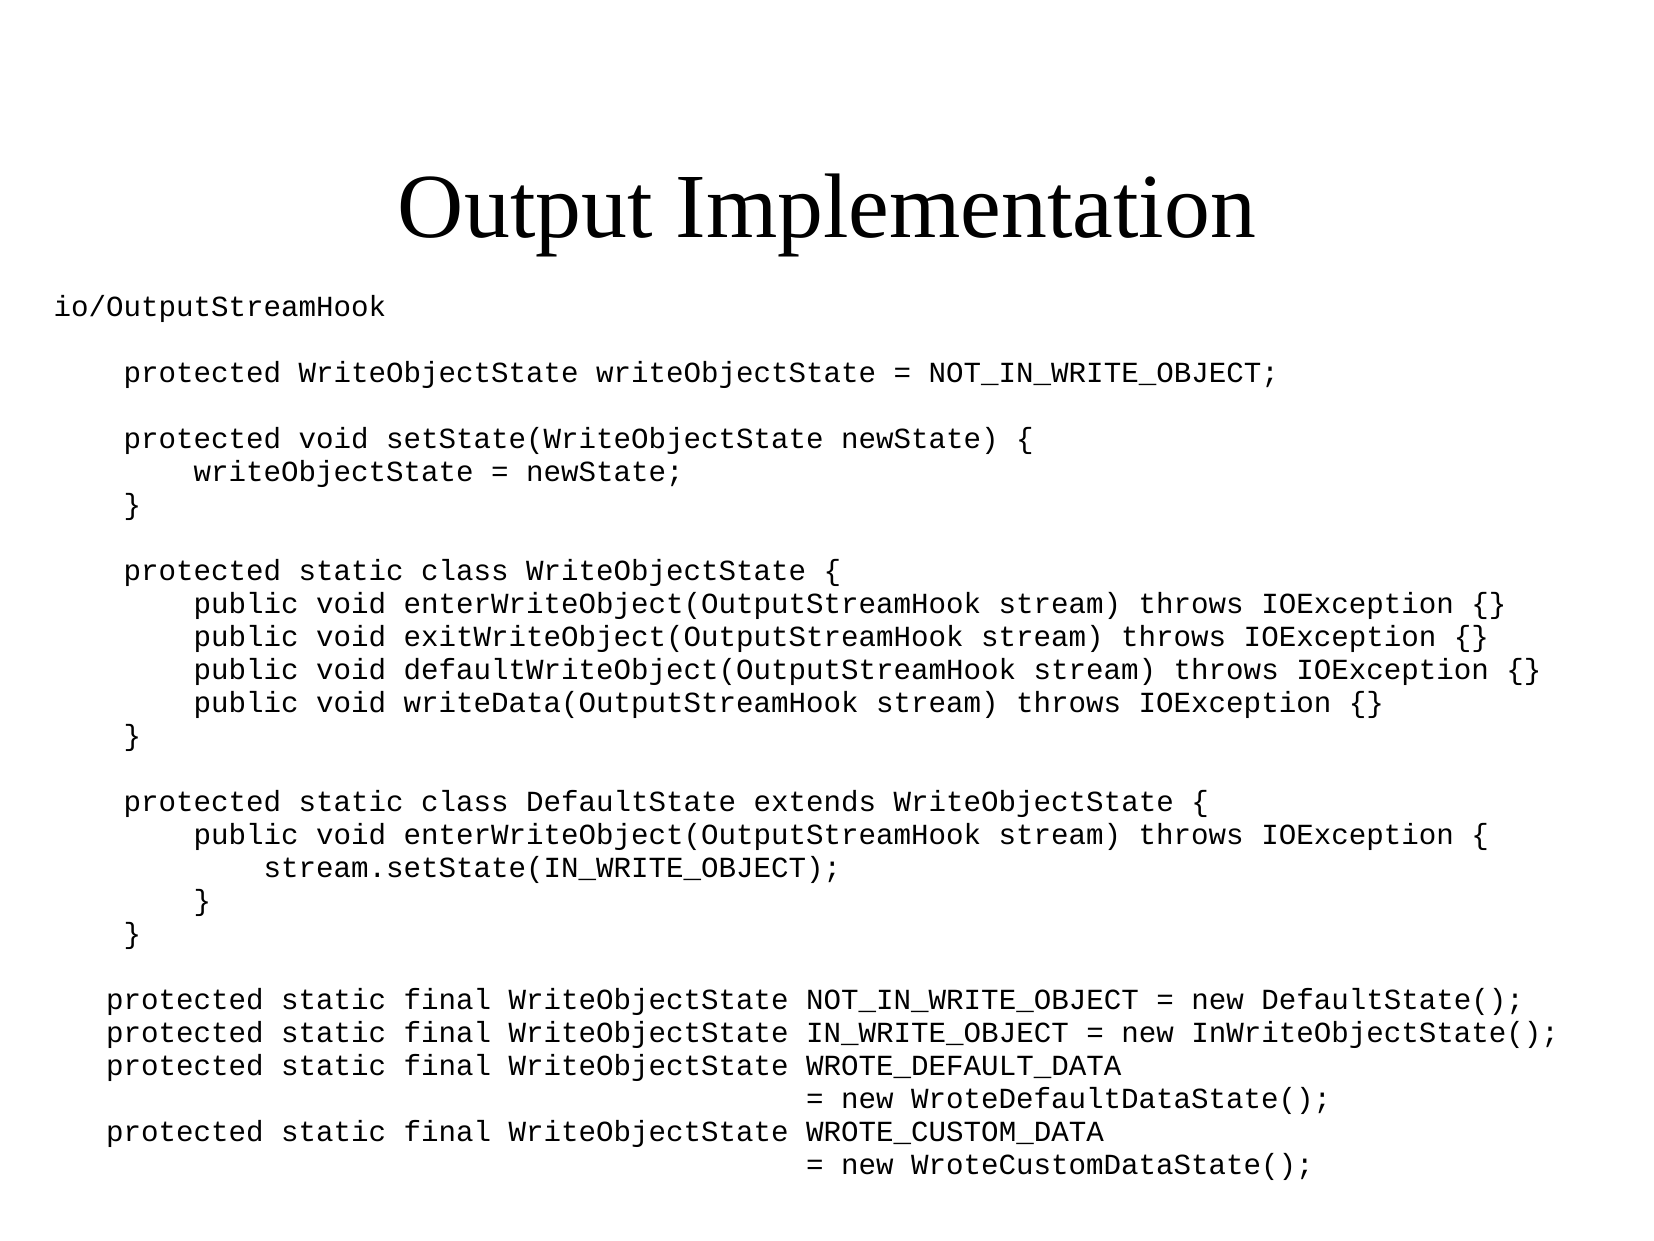

# Output Implementation
io/OutputStreamHook
 protected WriteObjectState writeObjectState = NOT_IN_WRITE_OBJECT;
 protected void setState(WriteObjectState newState) {
 writeObjectState = newState;
 }
 protected static class WriteObjectState {
 public void enterWriteObject(OutputStreamHook stream) throws IOException {}
 public void exitWriteObject(OutputStreamHook stream) throws IOException {}
 public void defaultWriteObject(OutputStreamHook stream) throws IOException {}
 public void writeData(OutputStreamHook stream) throws IOException {}
 }
 protected static class DefaultState extends WriteObjectState {
 public void enterWriteObject(OutputStreamHook stream) throws IOException {
 stream.setState(IN_WRITE_OBJECT);
 }
 }
 protected static final WriteObjectState NOT_IN_WRITE_OBJECT = new DefaultState();
 protected static final WriteObjectState IN_WRITE_OBJECT = new InWriteObjectState();
 protected static final WriteObjectState WROTE_DEFAULT_DATA
 = new WroteDefaultDataState();
 protected static final WriteObjectState WROTE_CUSTOM_DATA
 = new WroteCustomDataState();